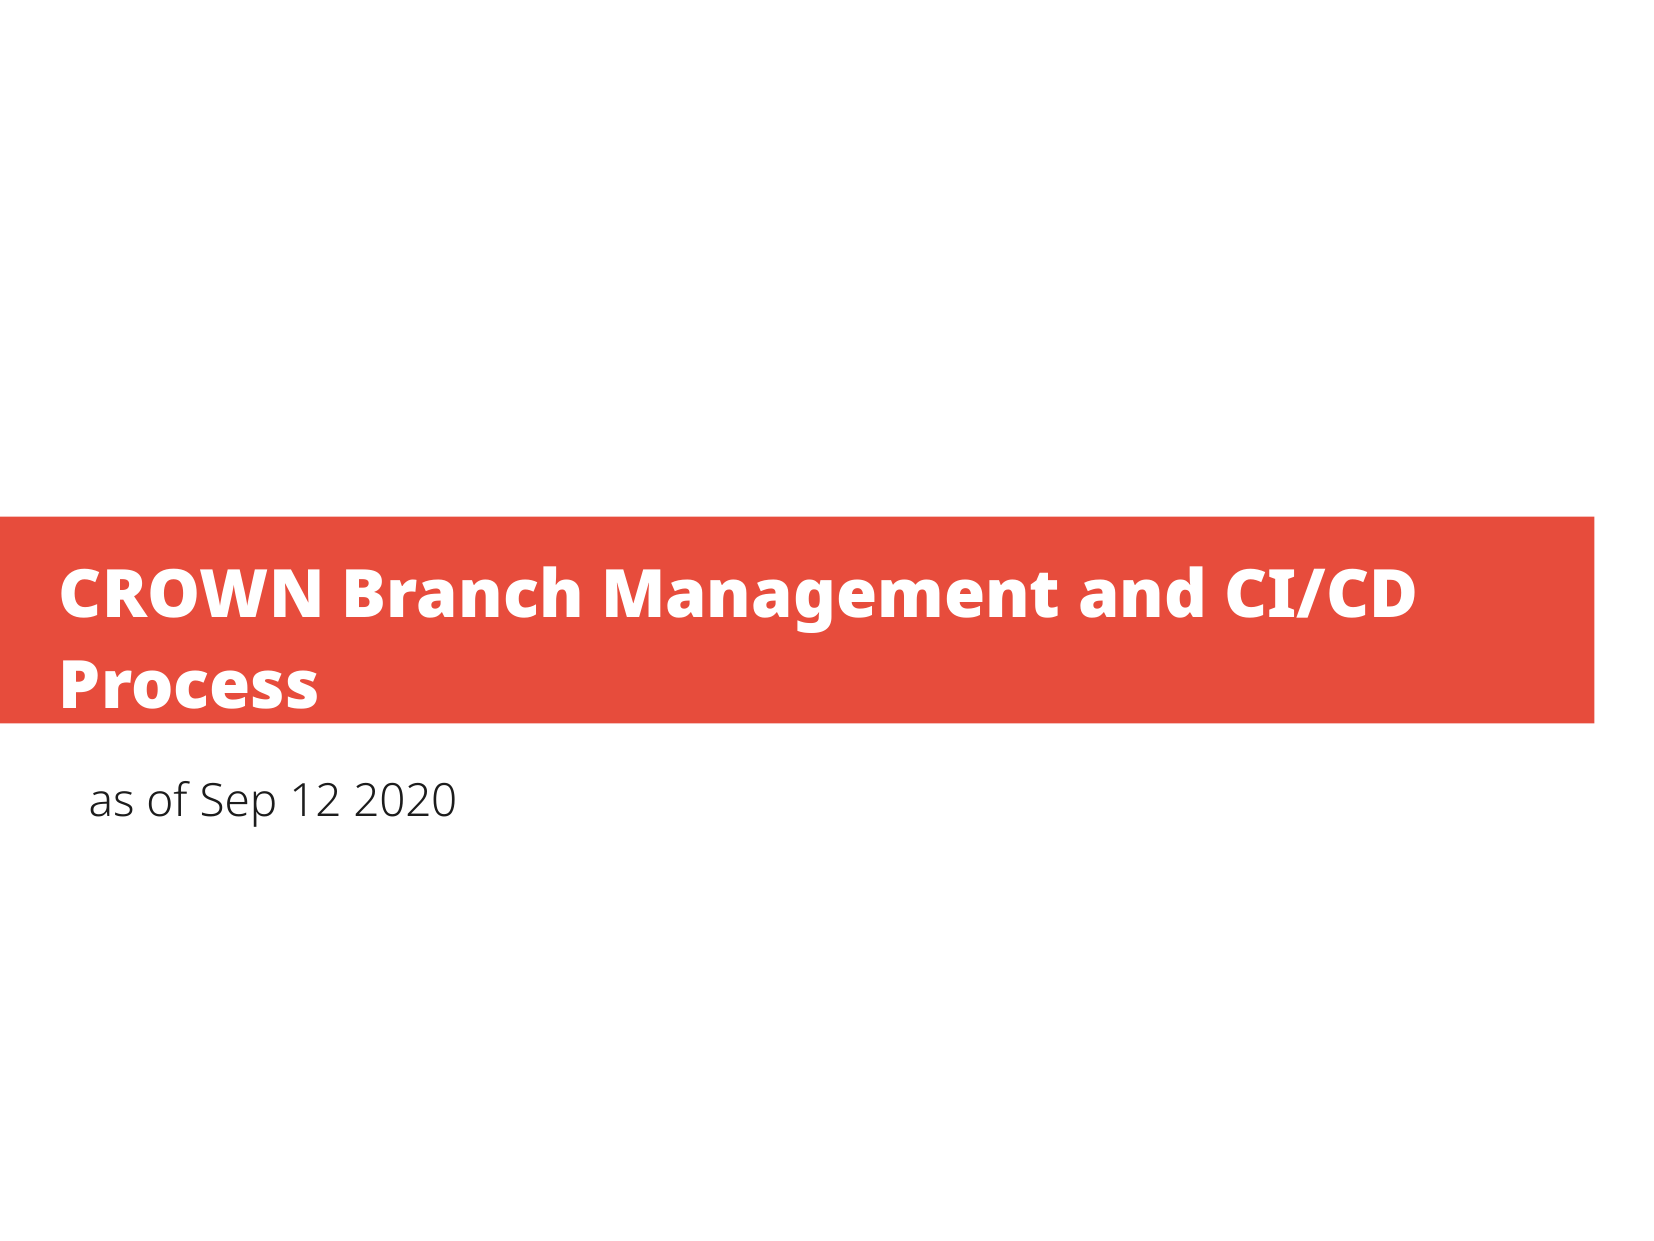

# CROWN Branch Management and CI/CD Process
as of Sep 12 2020